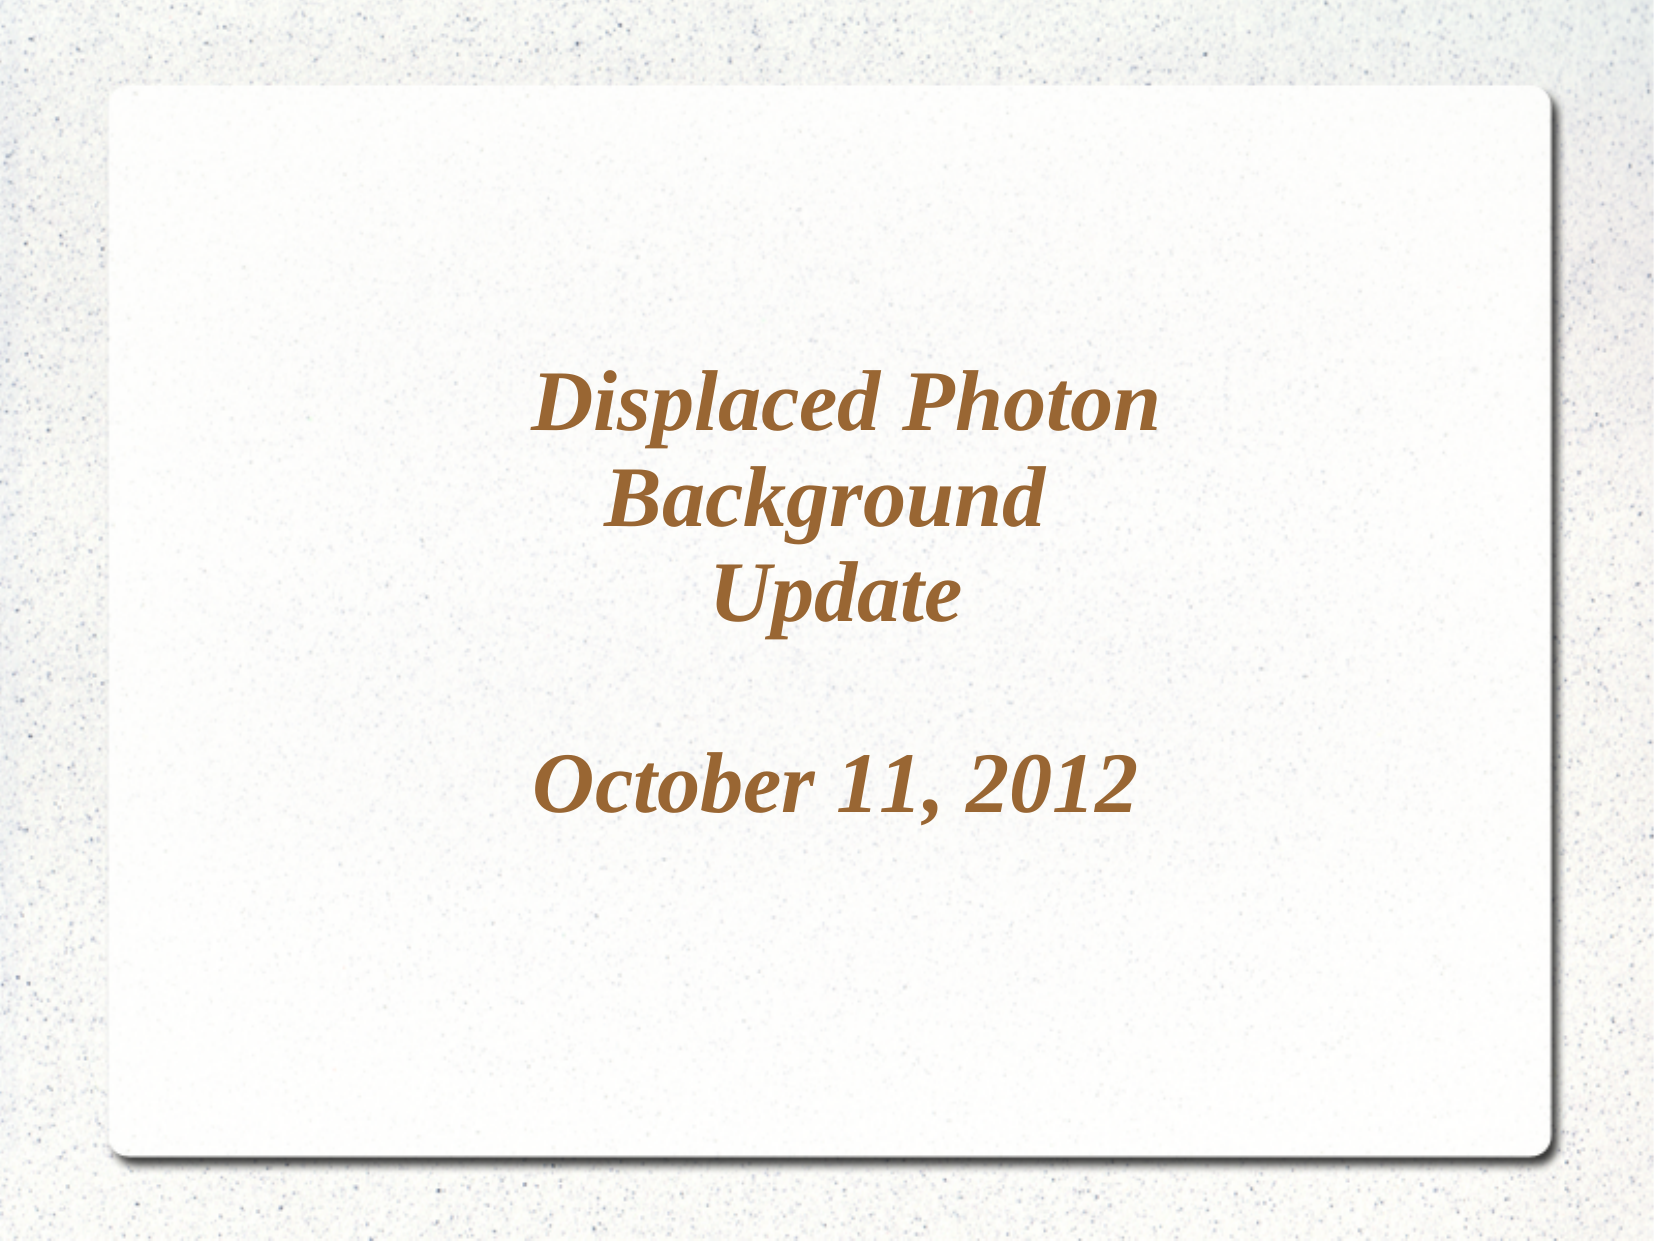

# Displaced Photon Background Update October 11, 2012